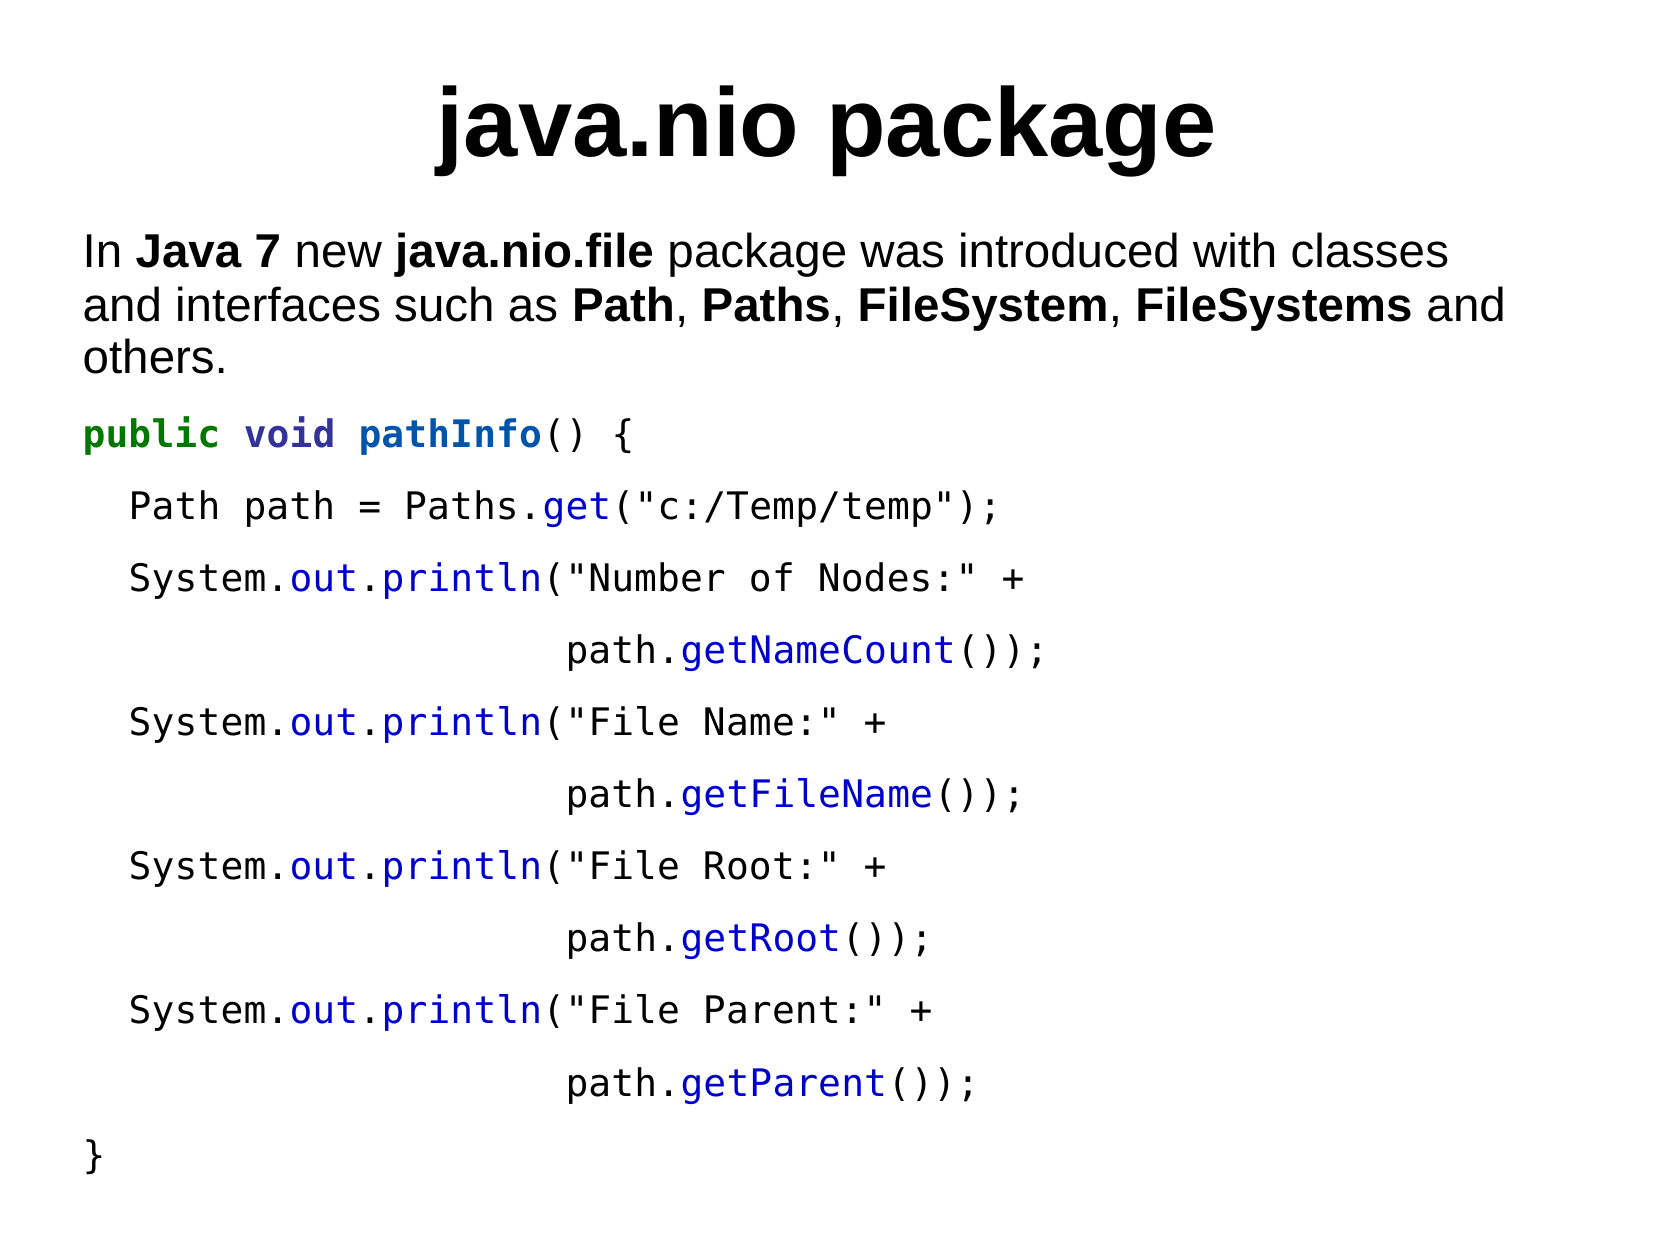

# java.nio package
In Java 7 new java.nio.file package was introduced with classes and interfaces such as Path, Paths, FileSystem, FileSystems and others.
public void pathInfo() {
 Path path = Paths.get("c:/Temp/temp");
 System.out.println("Number of Nodes:" +
 path.getNameCount());
 System.out.println("File Name:" +
 path.getFileName());
 System.out.println("File Root:" +
 path.getRoot());
 System.out.println("File Parent:" +
 path.getParent());
}